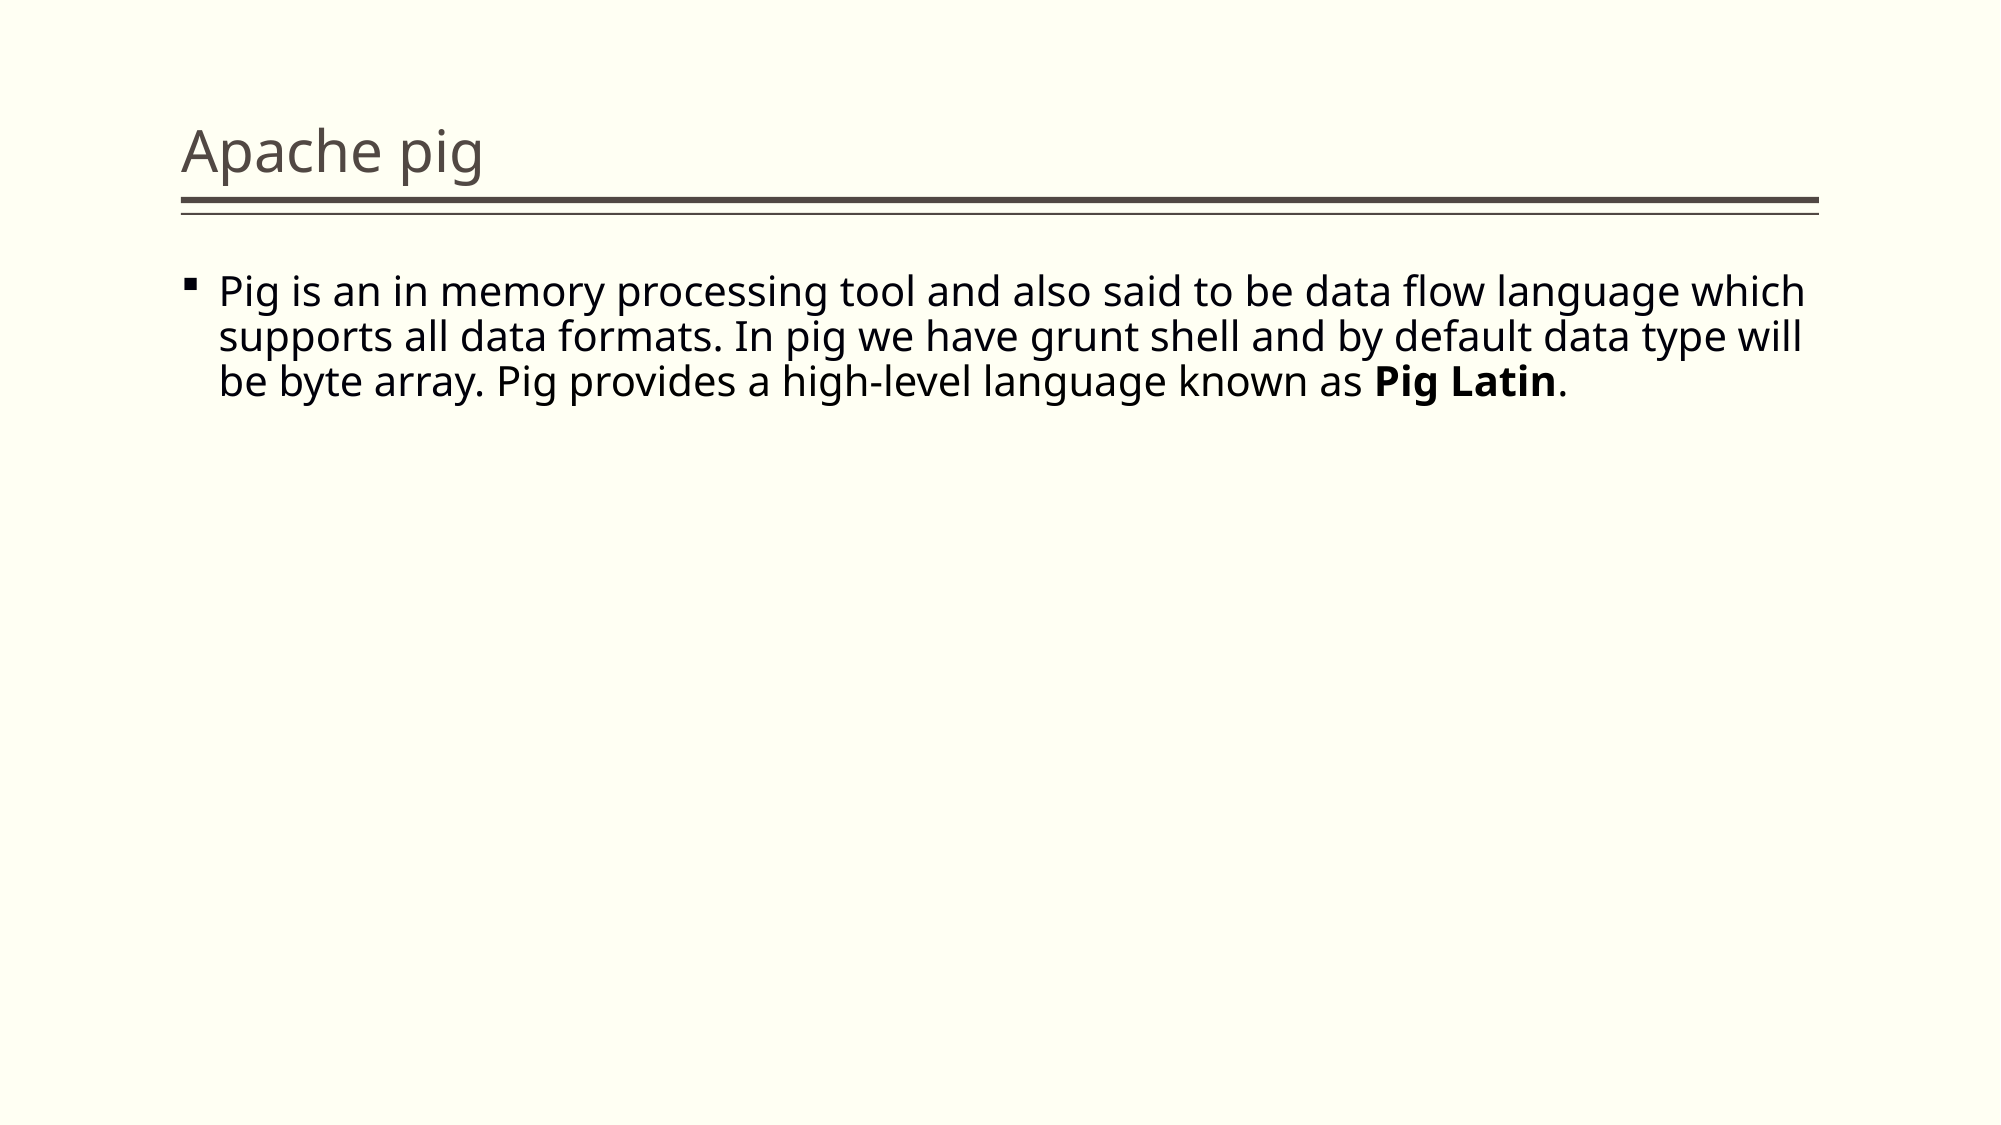

# Apache pig
Pig is an in memory processing tool and also said to be data flow language which supports all data formats. In pig we have grunt shell and by default data type will be byte array. Pig provides a high-level language known as Pig Latin.